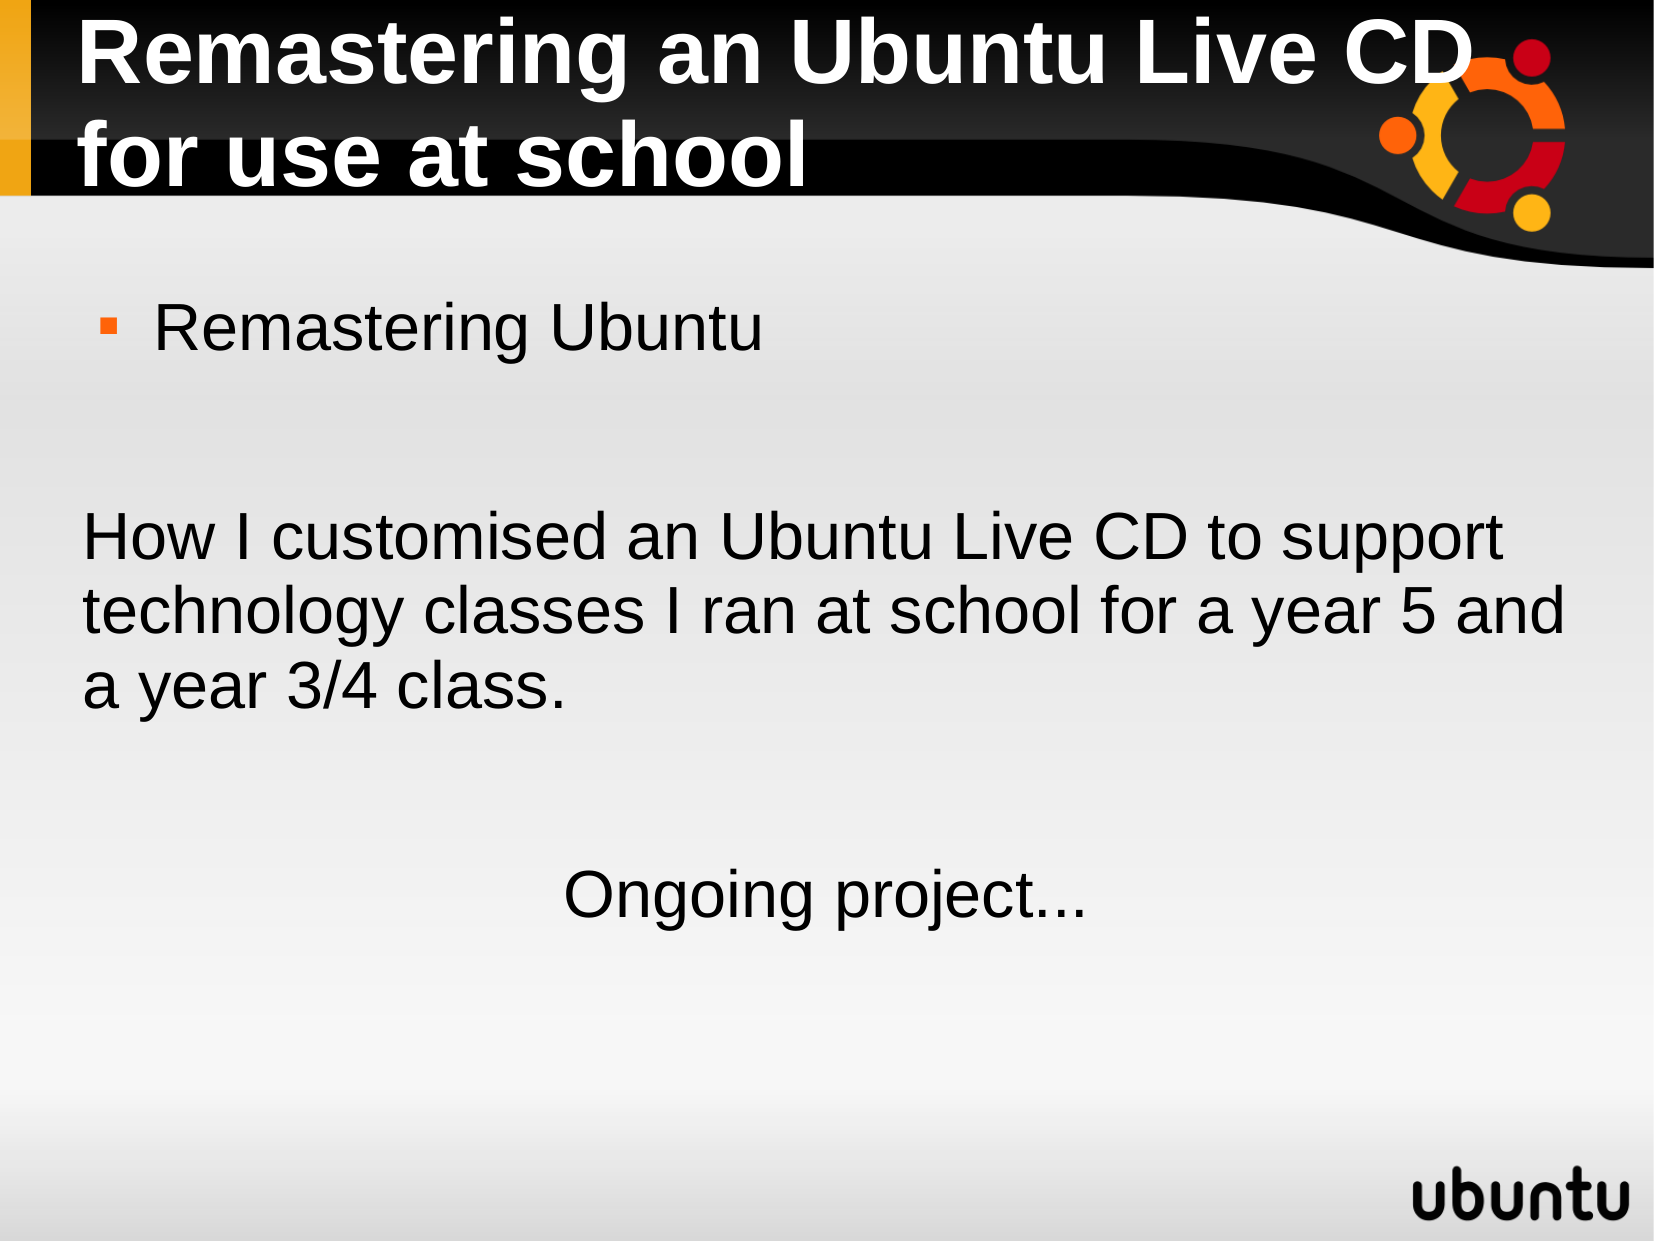

# Remastering an Ubuntu Live CD for use at school
Remastering Ubuntu
How I customised an Ubuntu Live CD to support technology classes I ran at school for a year 5 and a year 3/4 class.
Ongoing project...